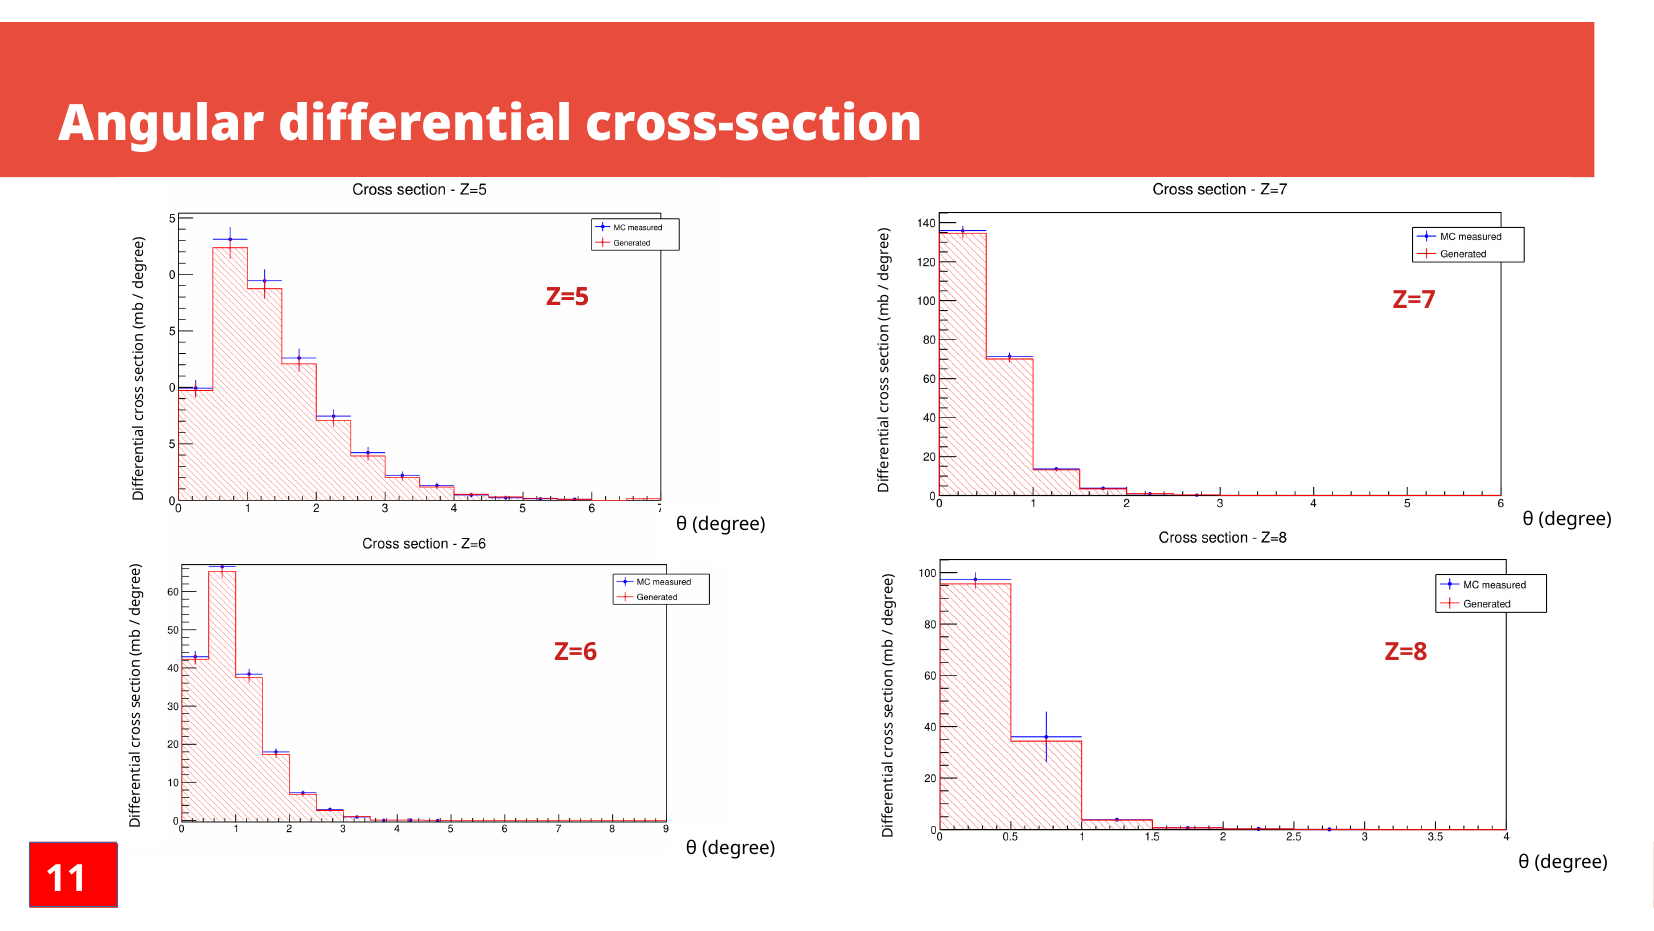

# Angular differential cross-section
Z=5
Z=5
Z=7
Differential cross section (mb / degree)
Differential cross section (mb / degree)
θ (degree)
θ (degree)
Z=6
Z=8
Differential cross section (mb / degree)
Differential cross section (mb / degree)
θ (degree)
θ (degree)
18
11